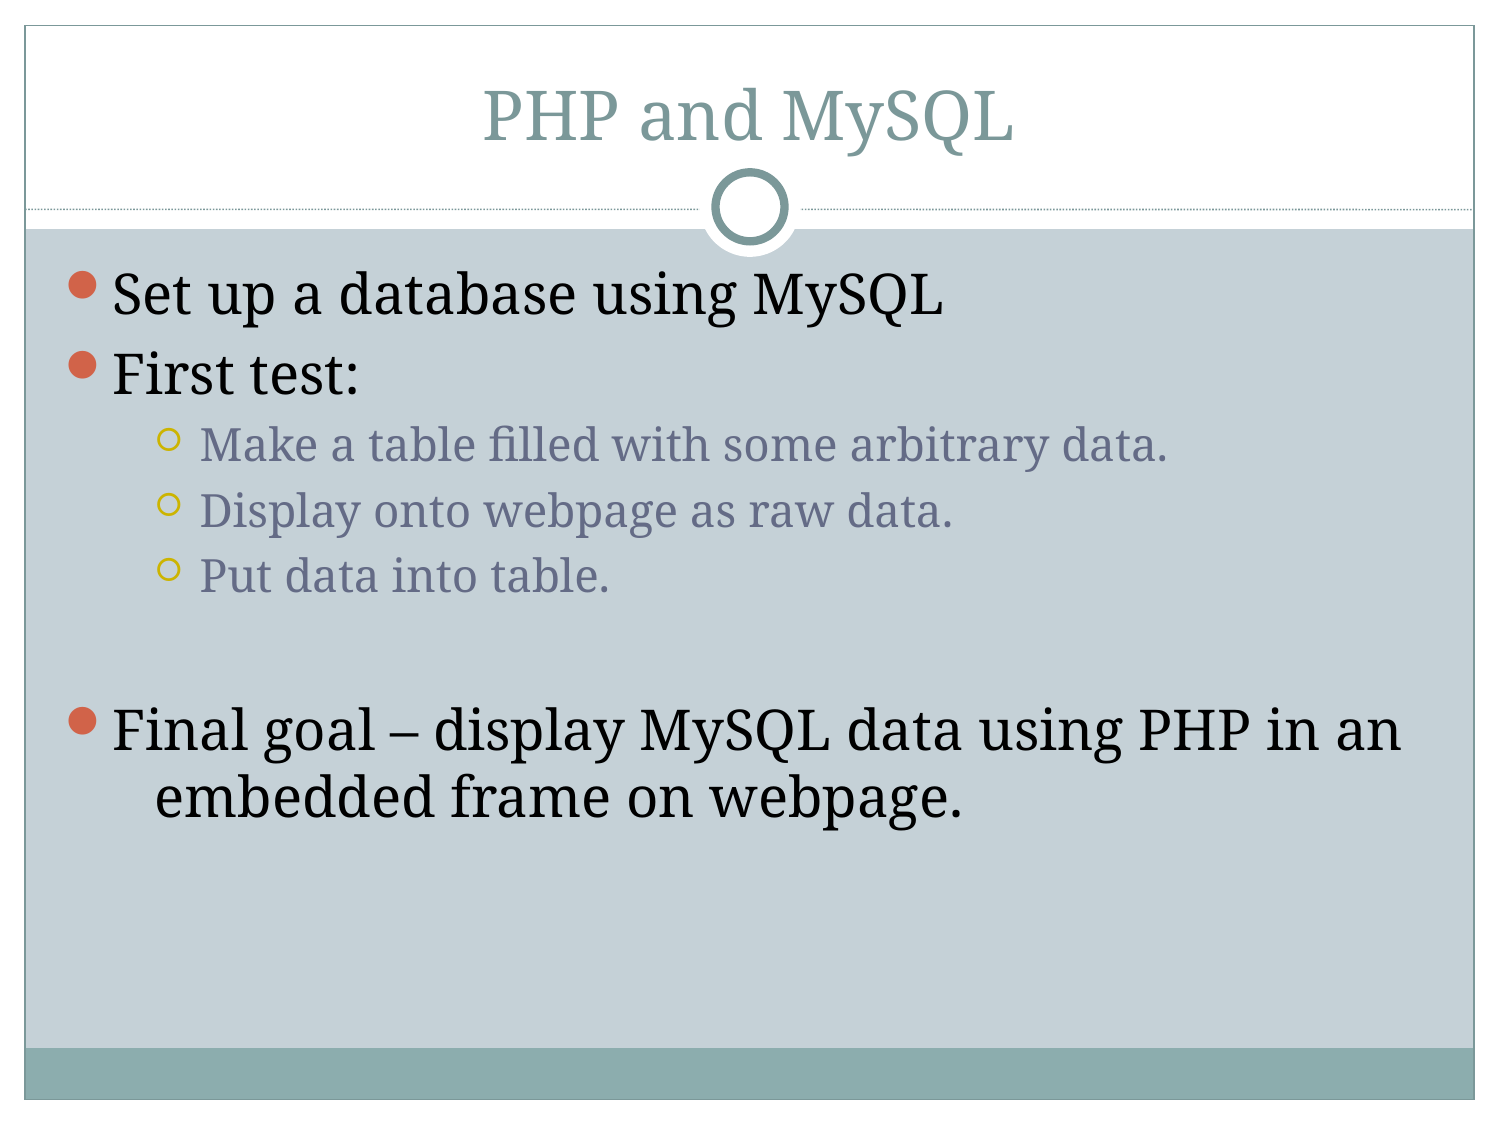

# PHP and MySQL
Set up a database using MySQL
First test:
Make a table filled with some arbitrary data.
Display onto webpage as raw data.
Put data into table.
Final goal – display MySQL data using PHP in an embedded frame on webpage.